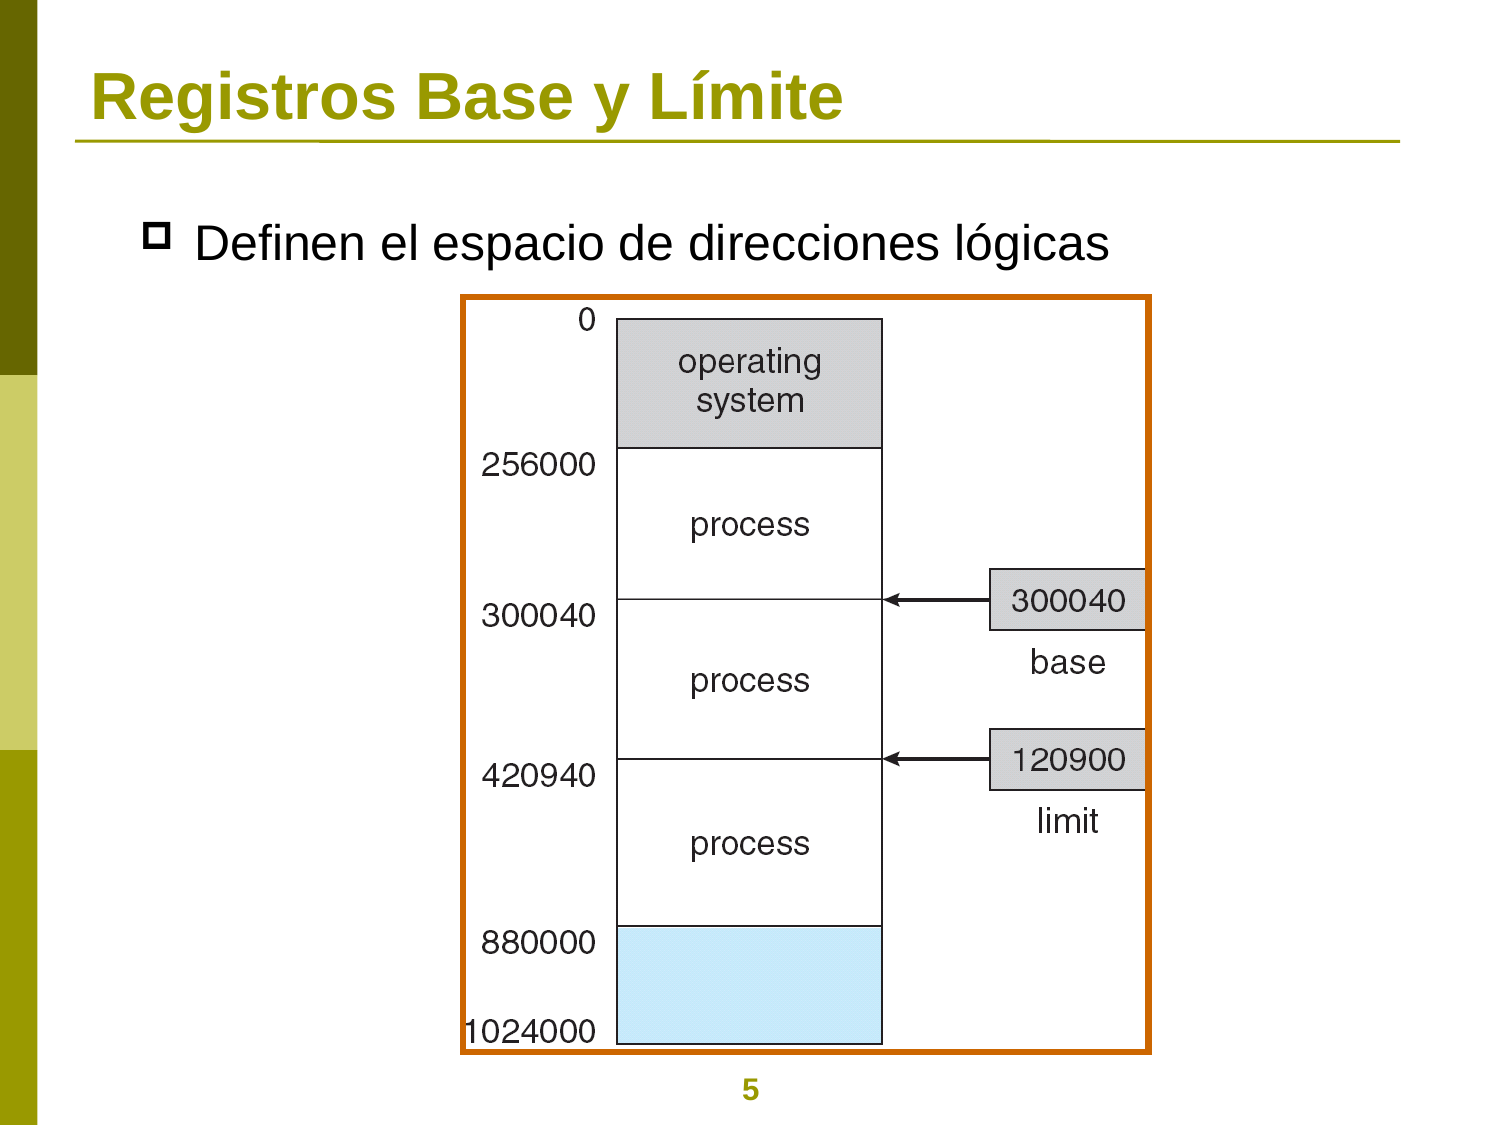

Registros Base y Límite
Definen el espacio de direcciones lógicas